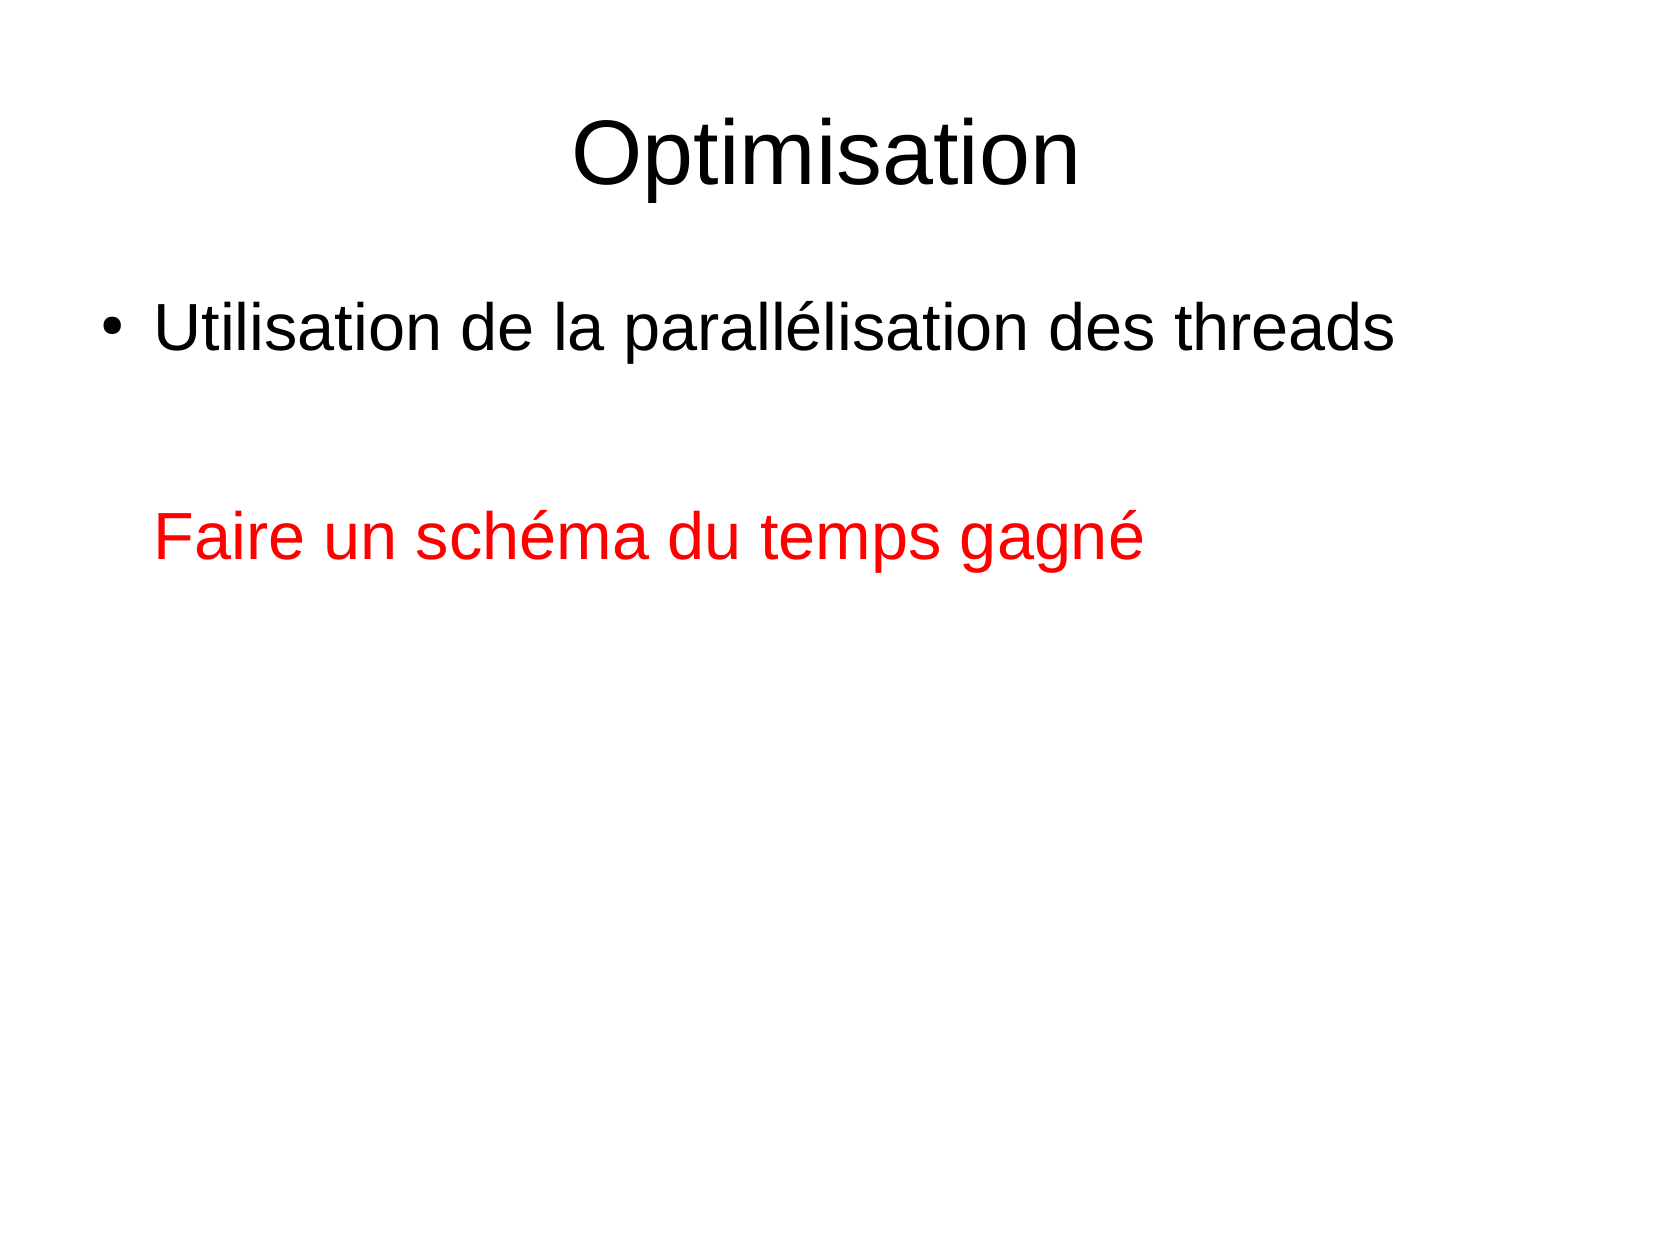

# Optimisation
Utilisation de la parallélisation des threads
Faire un schéma du temps gagné